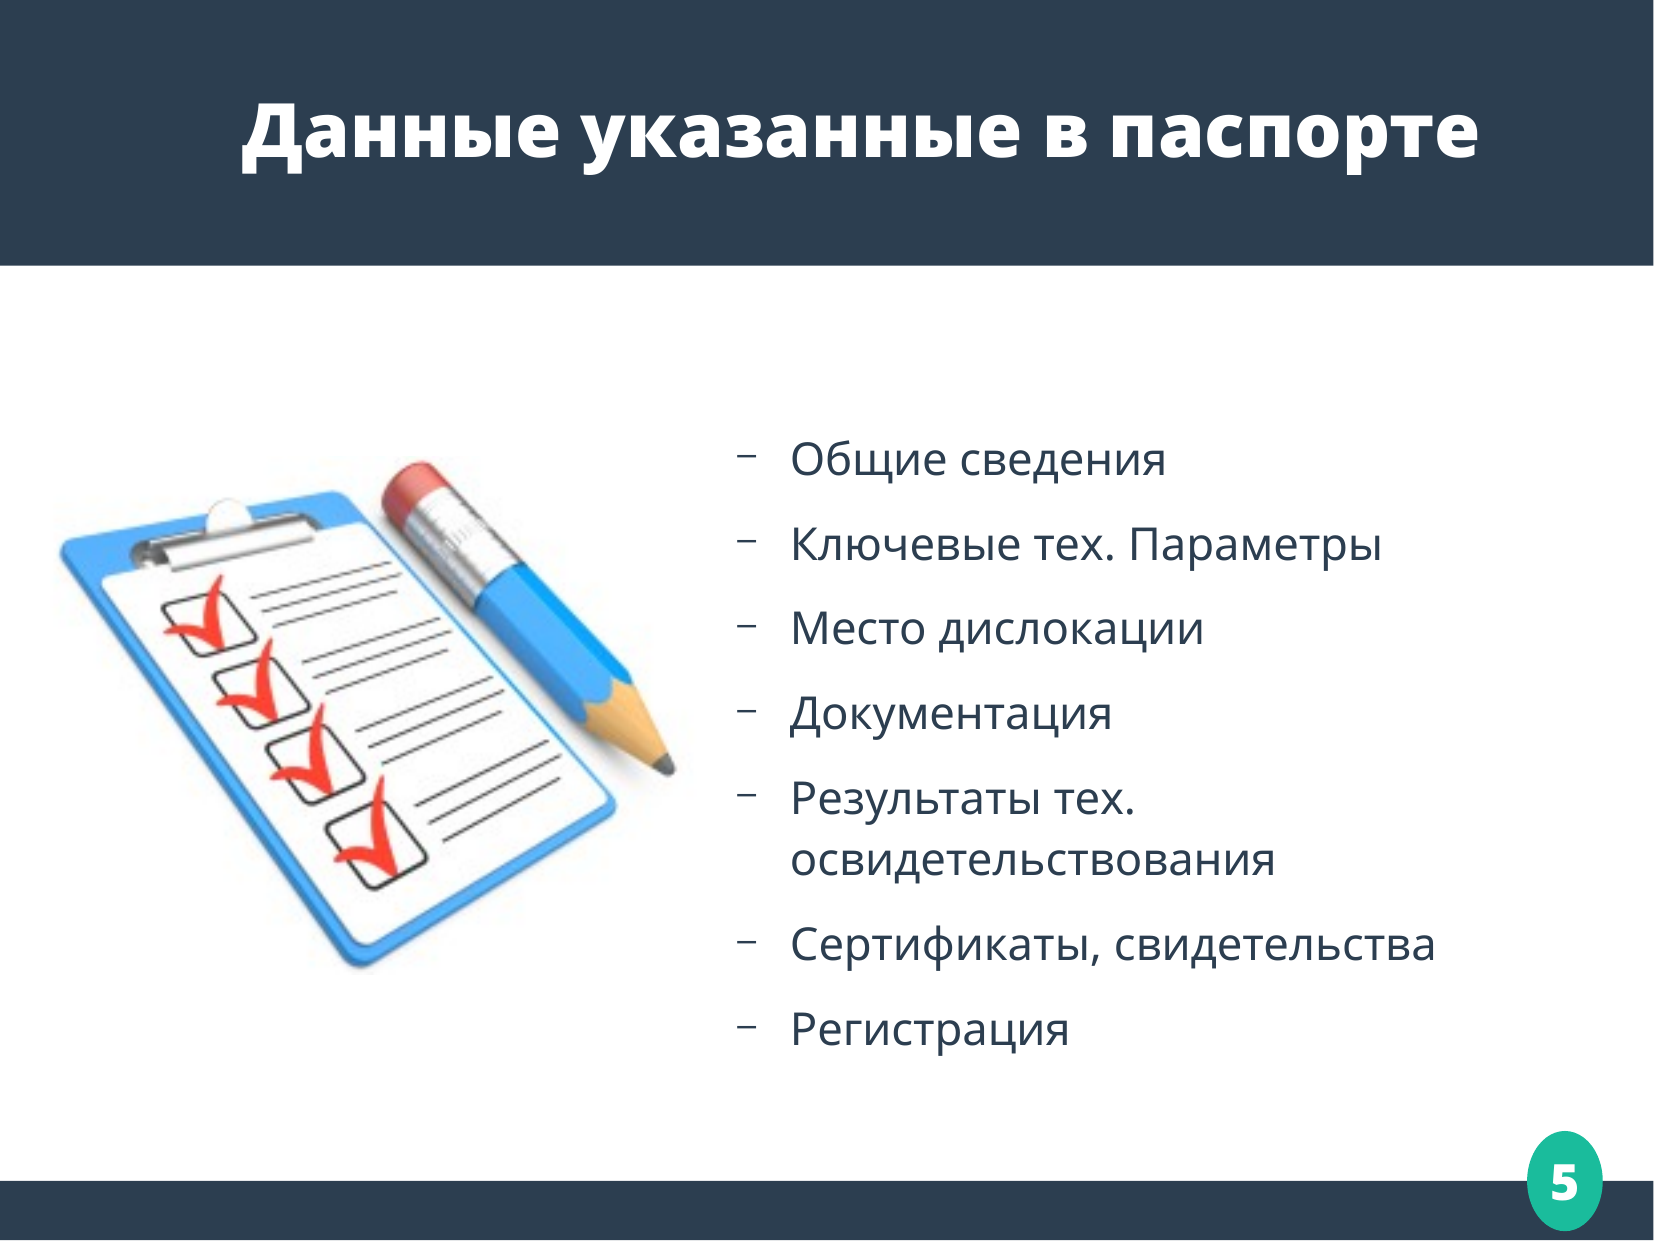

# Данные указанные в паспорте
Общие сведения
Ключевые тех. Параметры
Место дислокации
Документация
Результаты тех. освидетельствования
Сертификаты, свидетельства
Регистрация